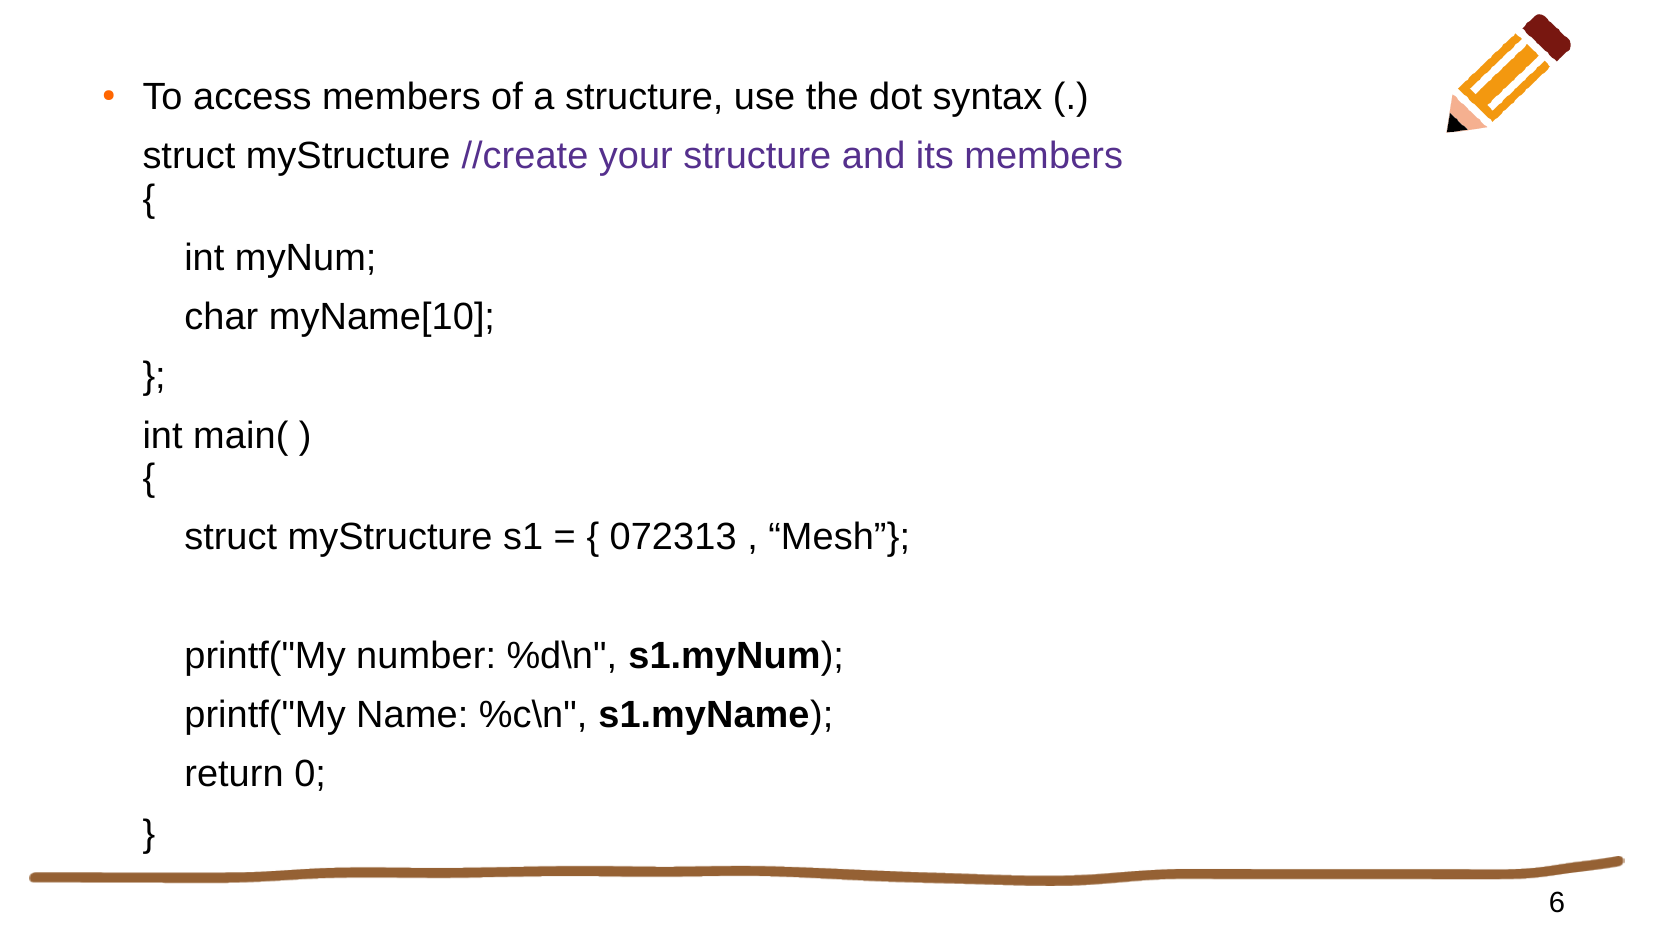

# To access members of a structure, use the dot syntax (.)
struct myStructure //create your structure and its members
{
 int myNum;
 char myName[10];
};
int main( )
{
 struct myStructure s1 = { 072313 , “Mesh”};
 printf("My number: %d\n", s1.myNum);
 printf("My Name: %c\n", s1.myName);
 return 0;
}
6